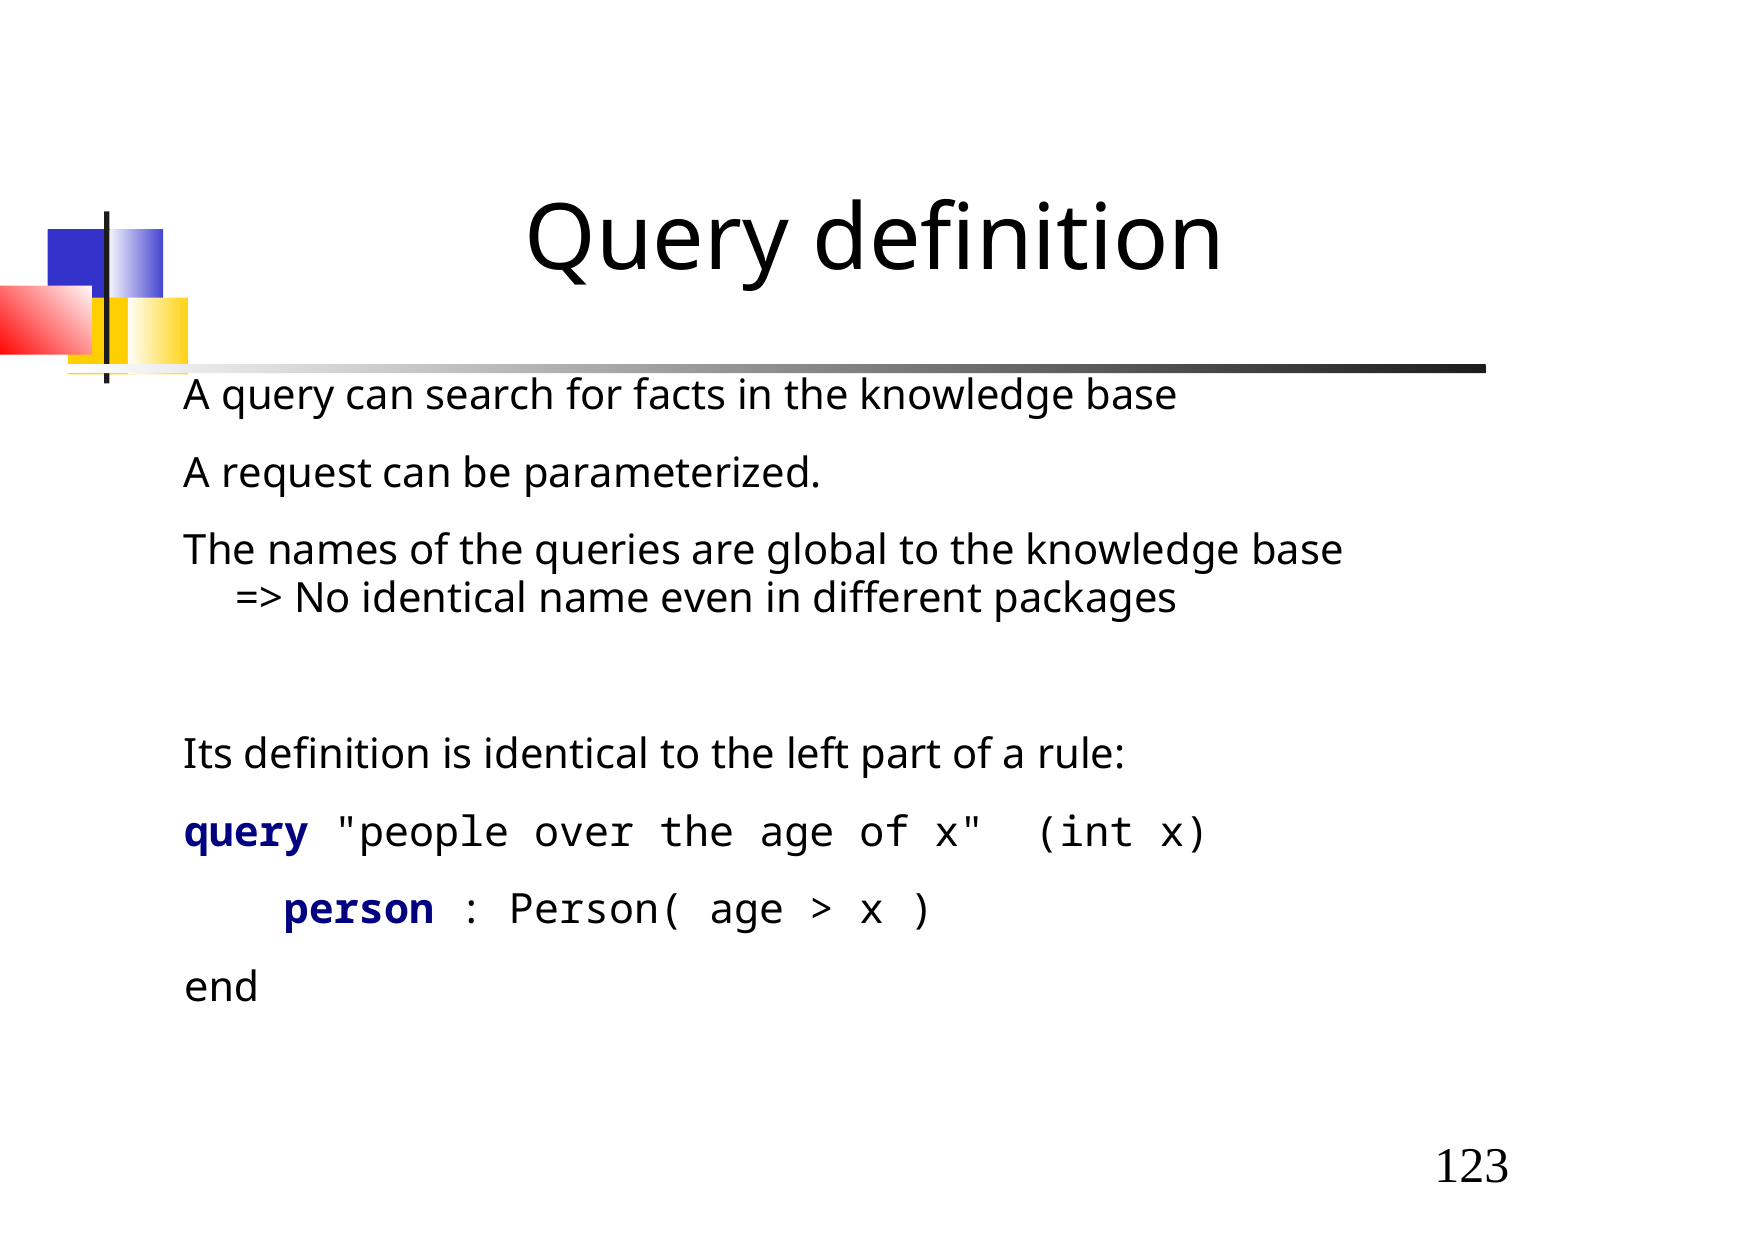

# Query definition
A query can search for facts in the knowledge base
A request can be parameterized.
The names of the queries are global to the knowledge base
=> No identical name even in different packages
Its definition is identical to the left part of a rule:
query "people over the age of x" (int x)
 person : Person( age > x )
end